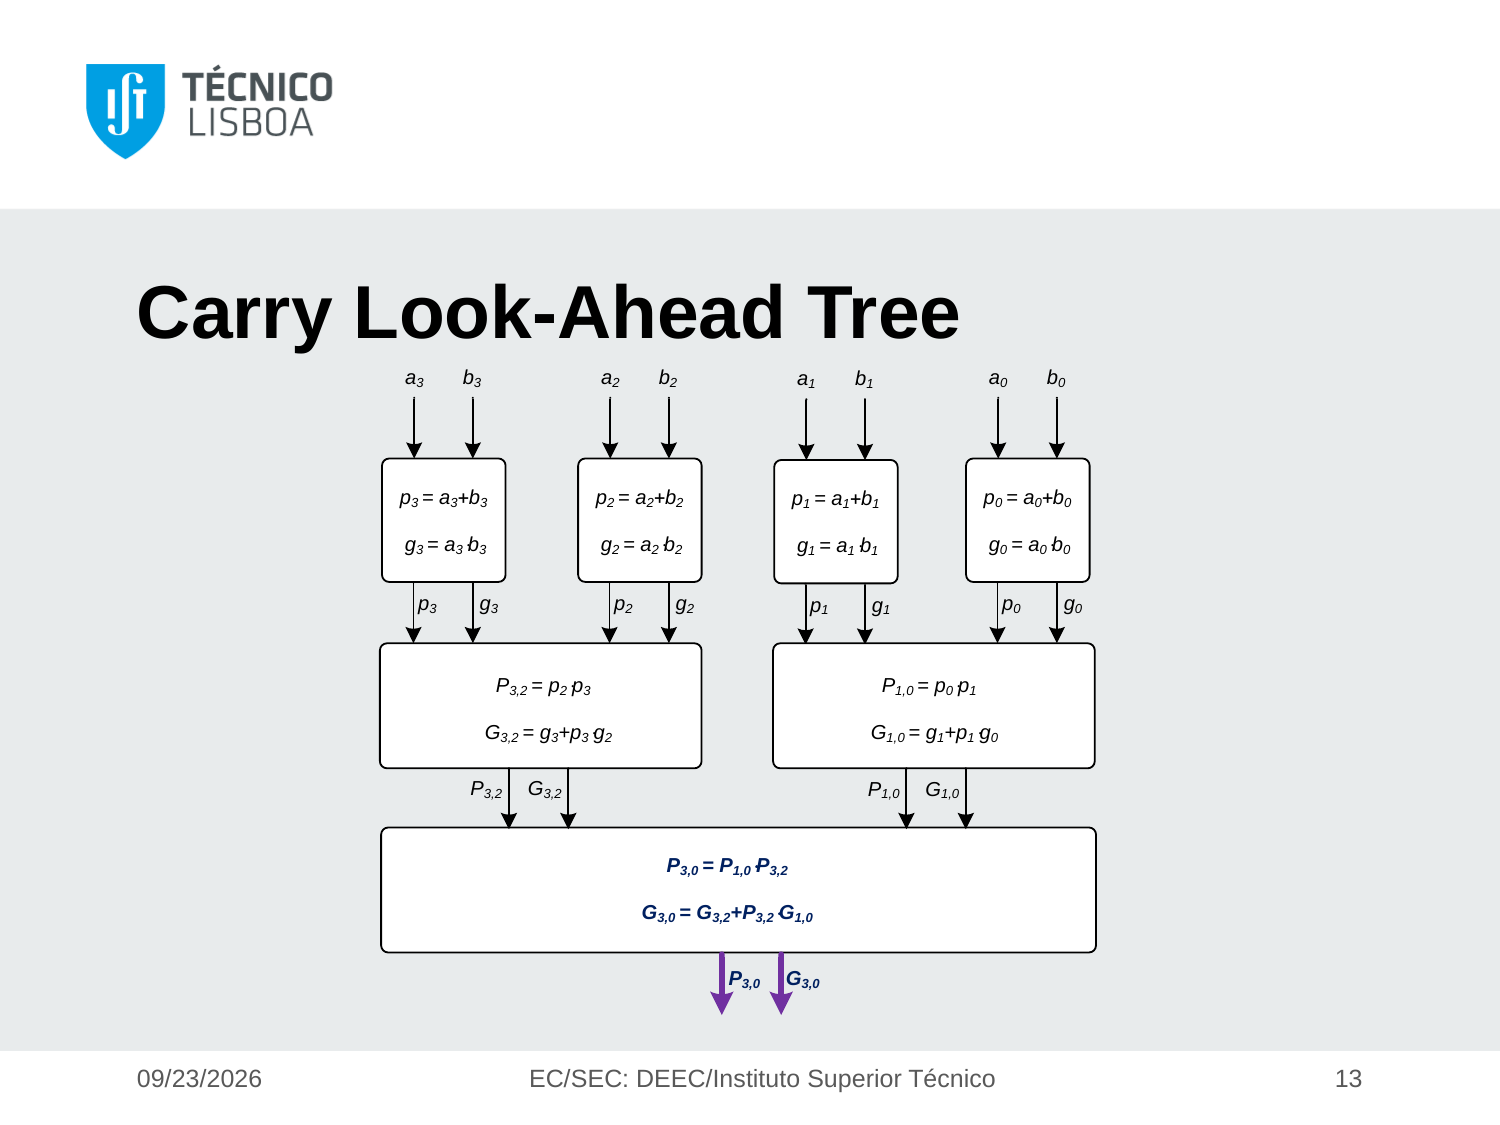

# Carry Look-Ahead Tree
EC/SEC: DEEC/Instituto Superior Técnico
5